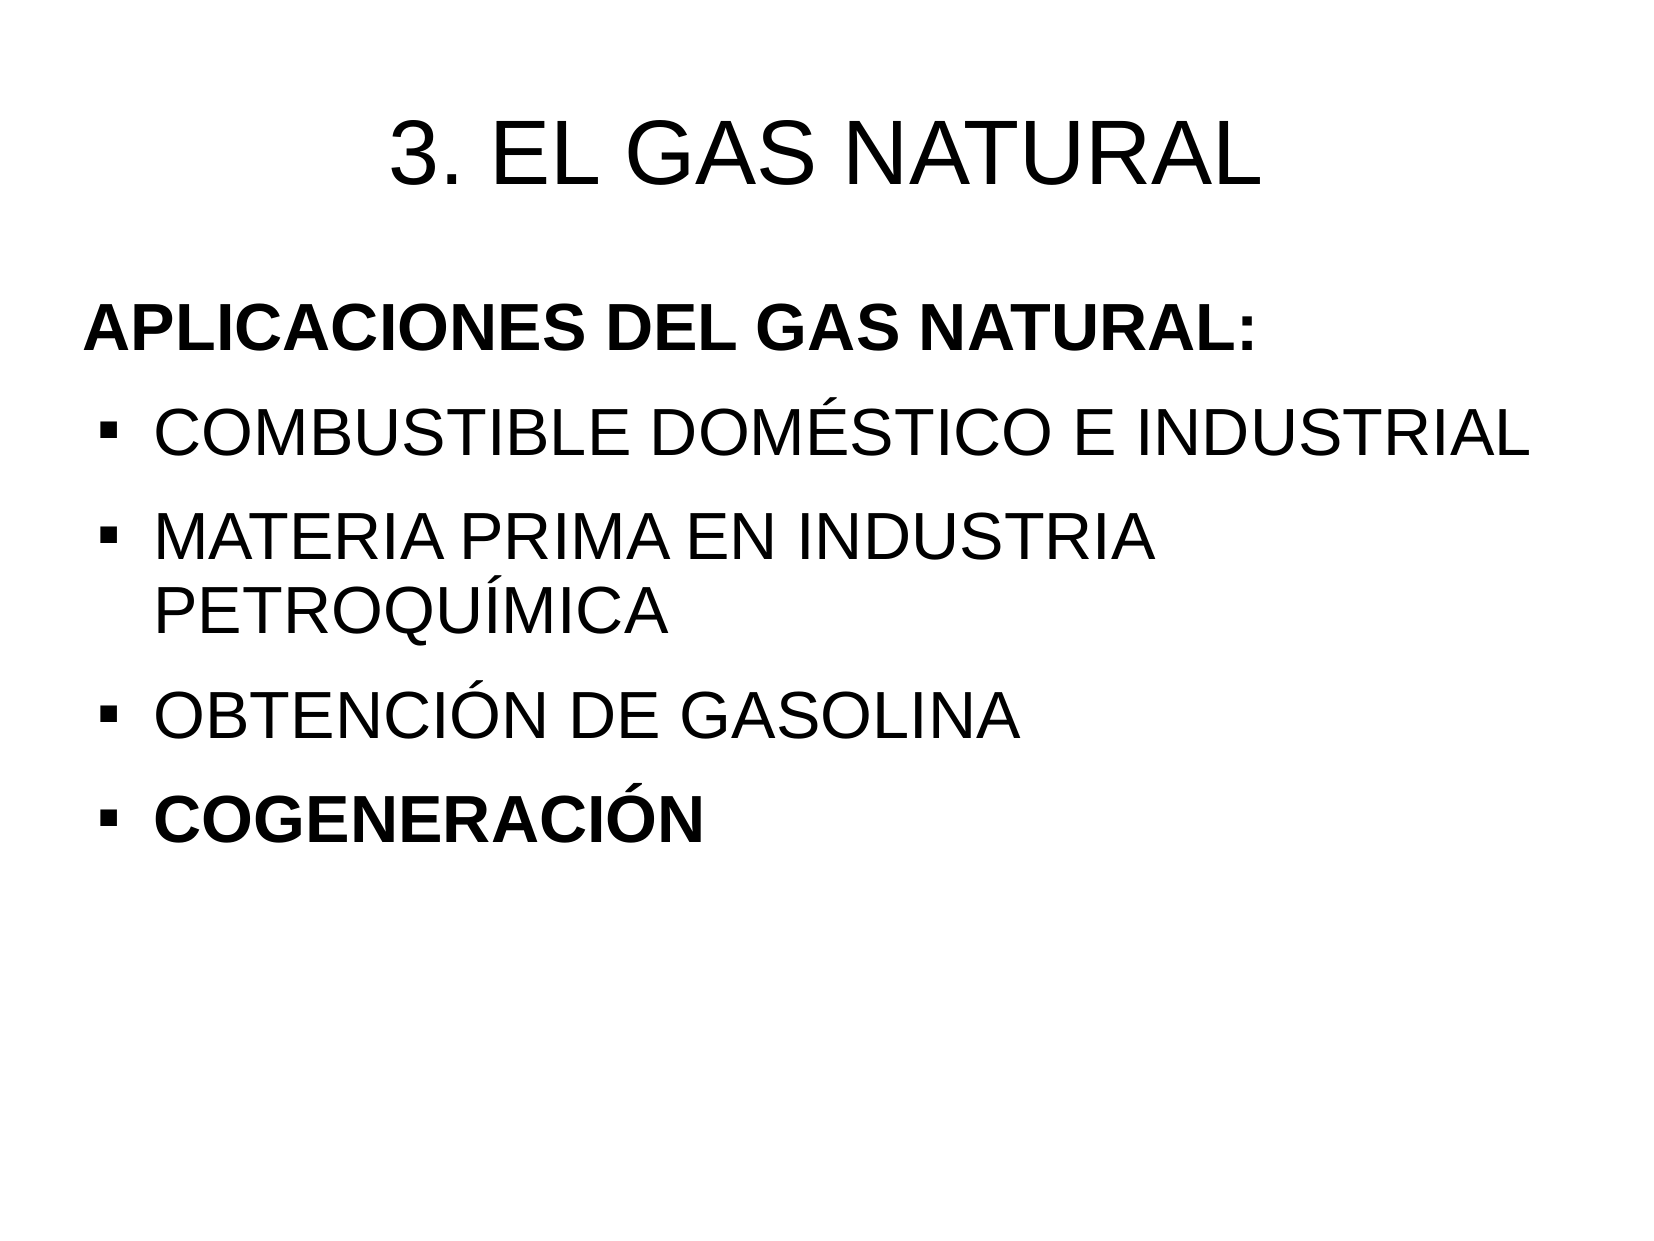

# 3. EL GAS NATURAL
APLICACIONES DEL GAS NATURAL:
COMBUSTIBLE DOMÉSTICO E INDUSTRIAL
MATERIA PRIMA EN INDUSTRIA PETROQUÍMICA
OBTENCIÓN DE GASOLINA
COGENERACIÓN